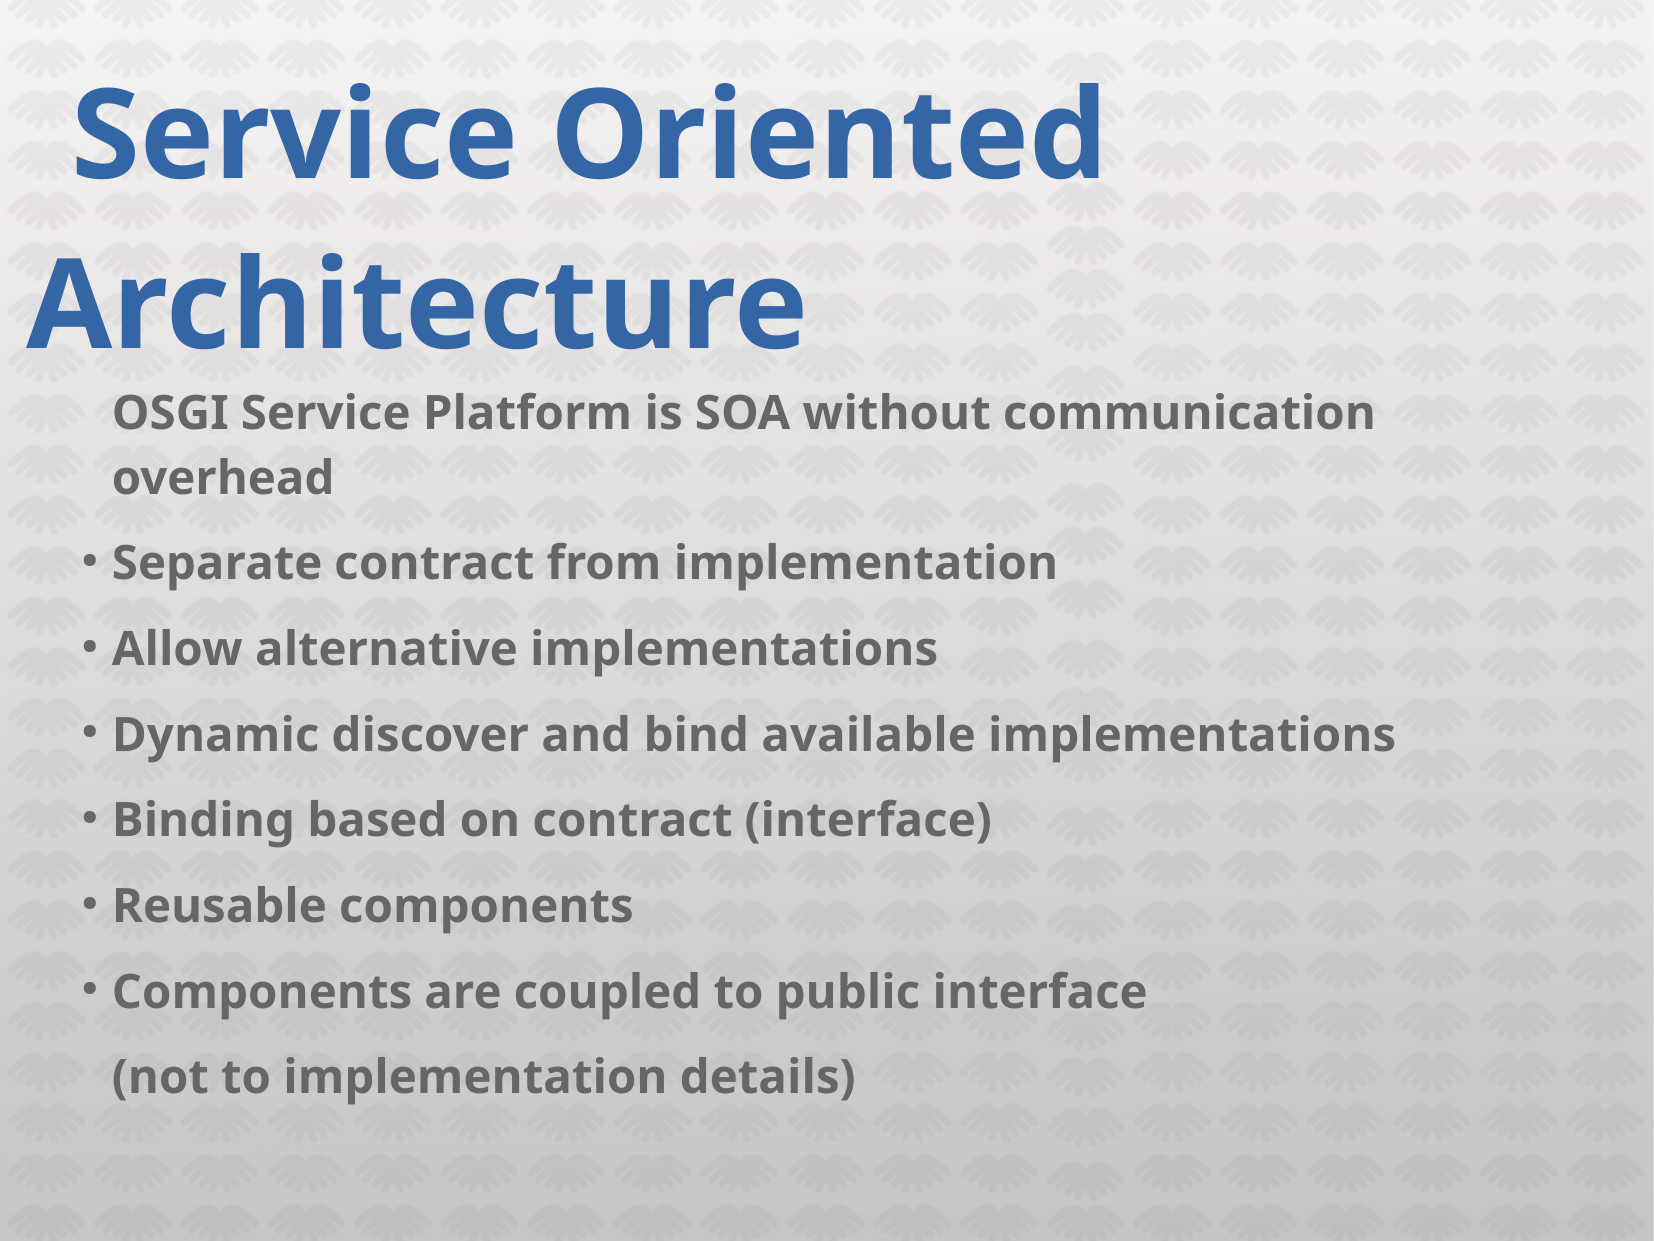

# Service Oriented Architecture
OSGI Service Platform is SOA without communication overhead
Separate contract from implementation
Allow alternative implementations
Dynamic discover and bind available implementations
Binding based on contract (interface)
Reusable components
Components are coupled to public interface
(not to implementation details)